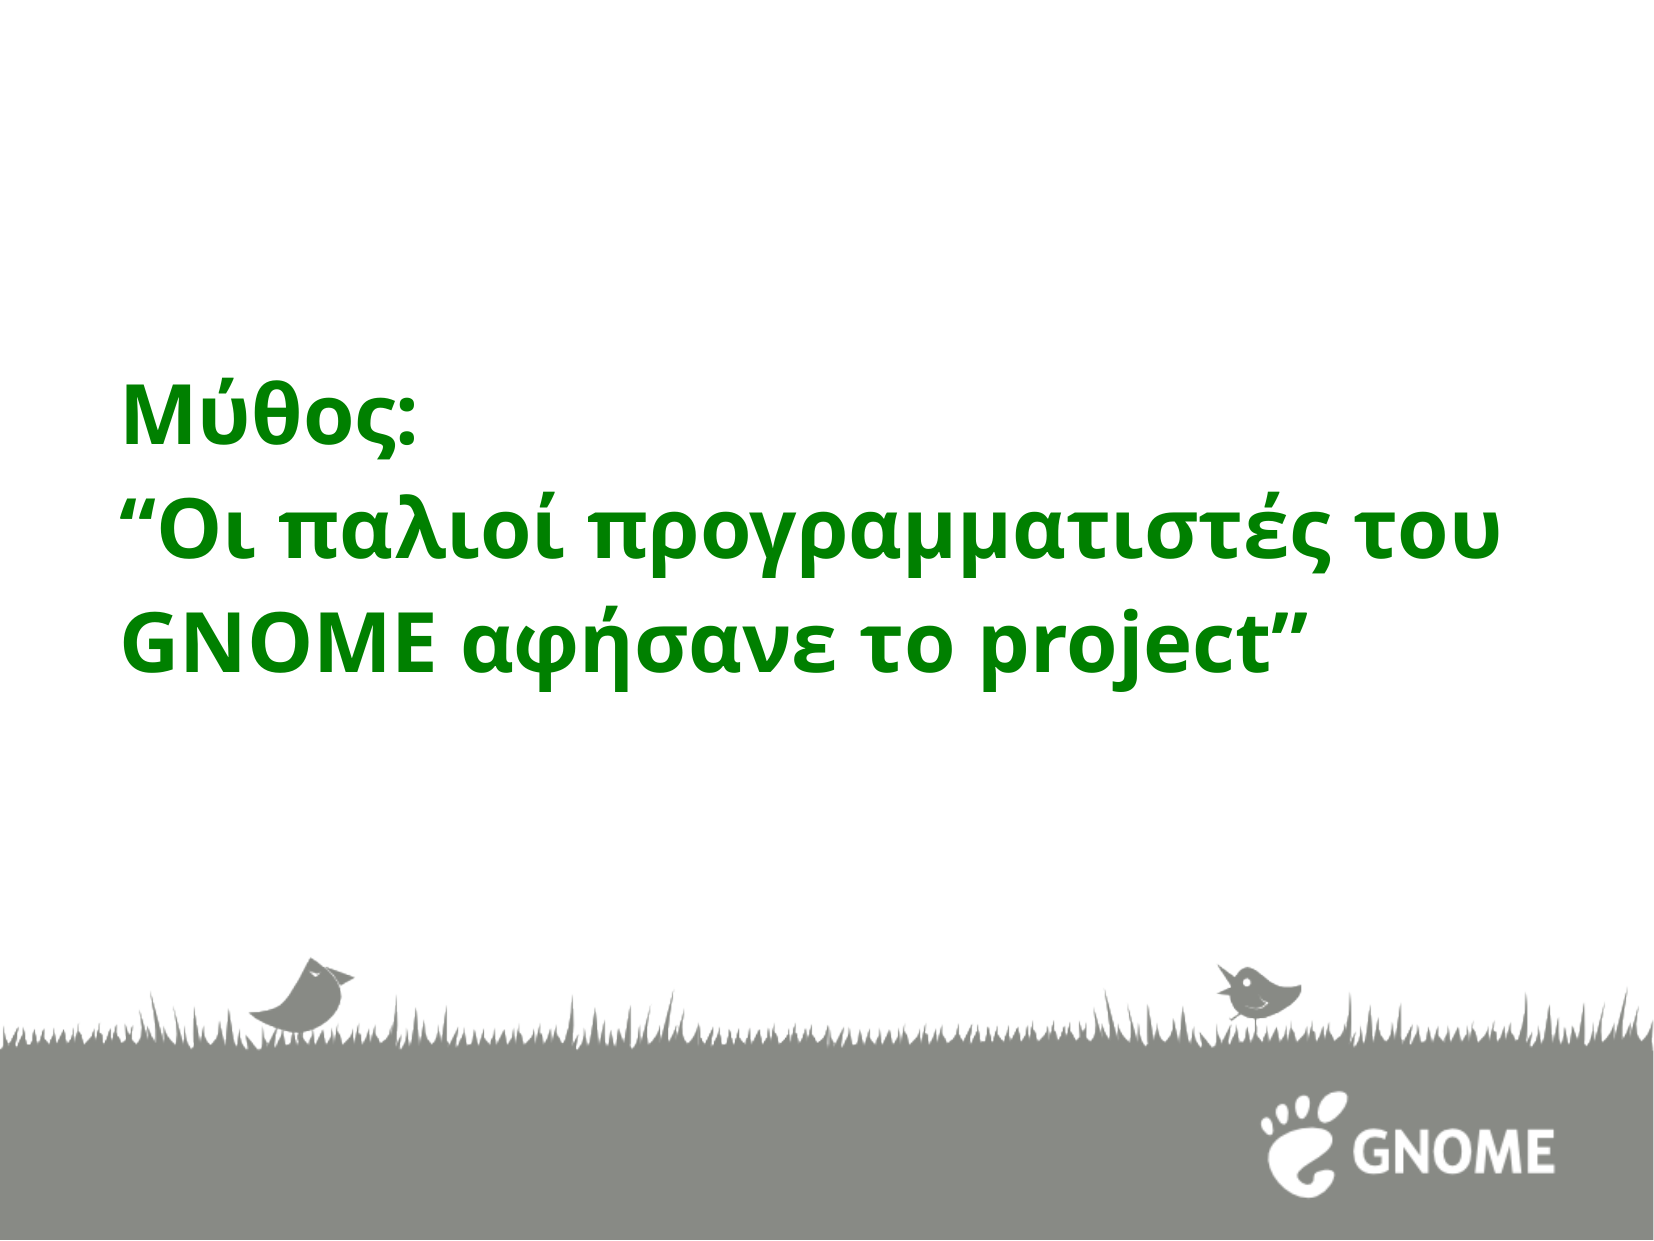

Μύθος:
“Οι παλιοί προγραμματιστές του GNOME αφήσανε το project”